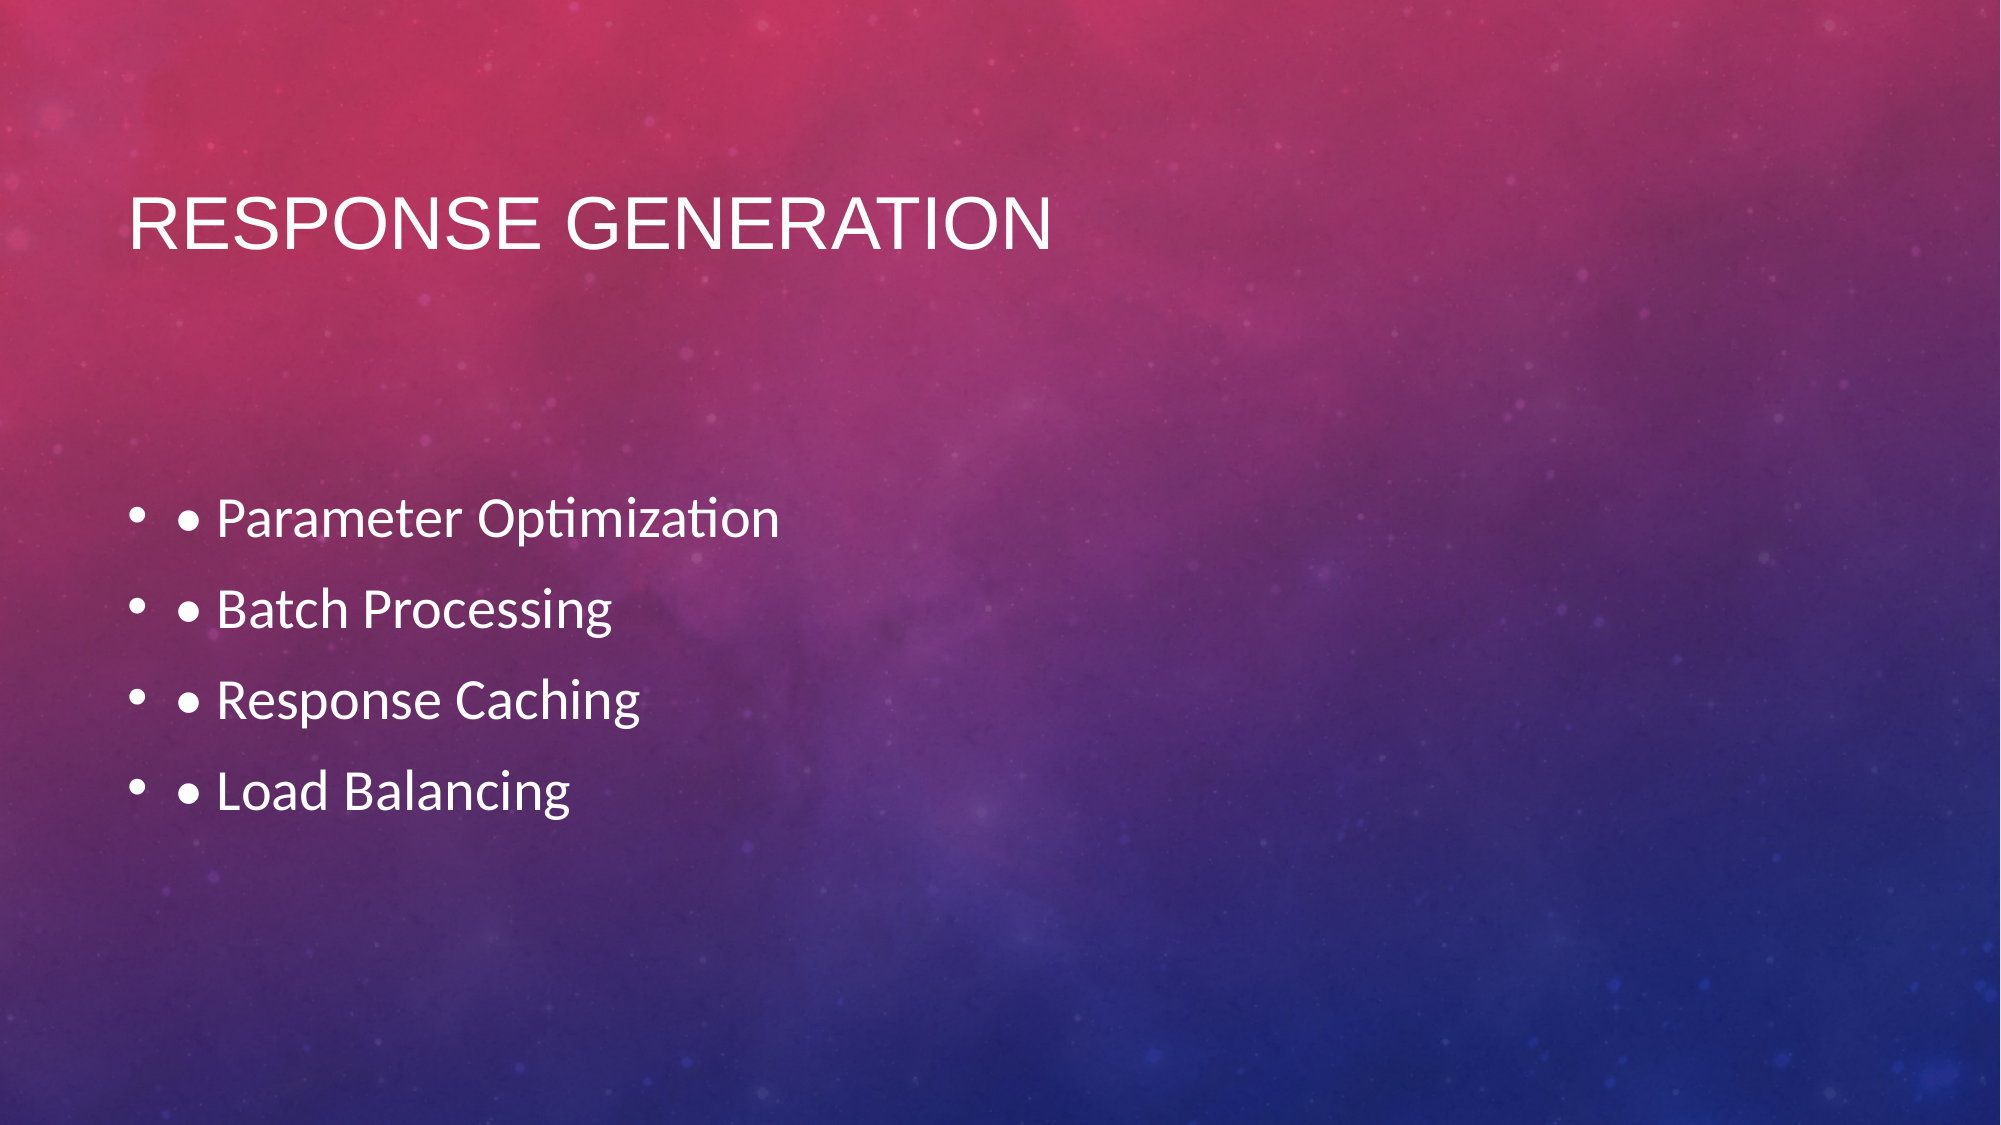

# Response Generation
• Parameter Optimization
• Batch Processing
• Response Caching
• Load Balancing